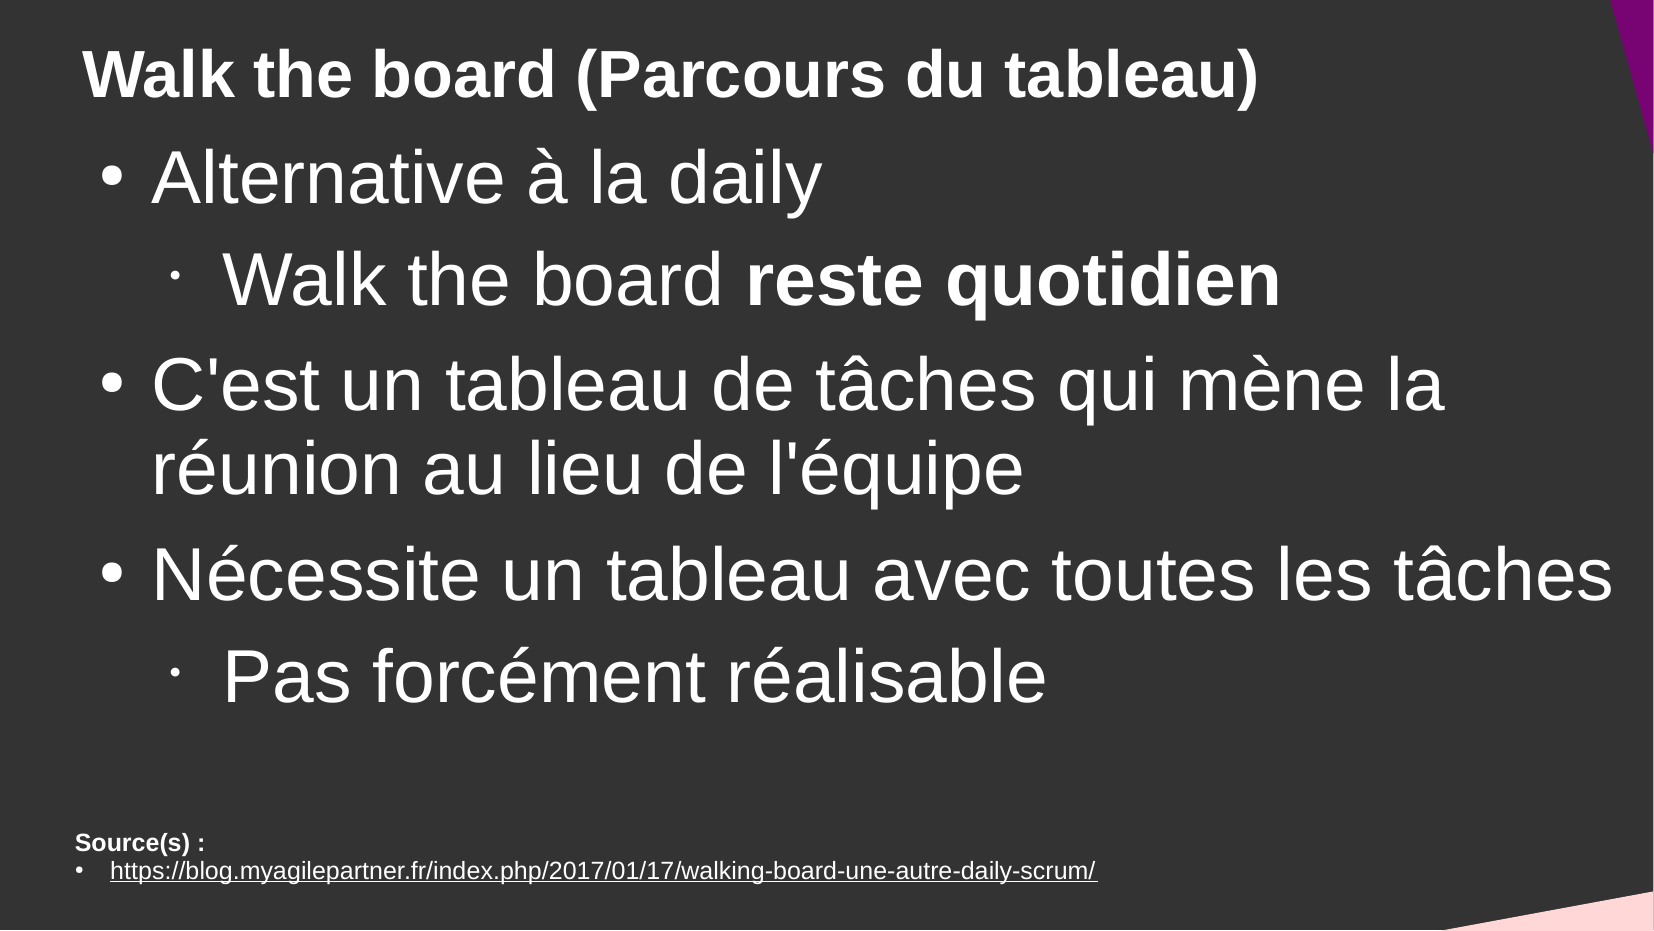

# Walk the board (Parcours du tableau)
Alternative à la daily
Walk the board reste quotidien
C'est un tableau de tâches qui mène la réunion au lieu de l'équipe
Nécessite un tableau avec toutes les tâches
Pas forcément réalisable
Source(s) :
https://blog.myagilepartner.fr/index.php/2017/01/17/walking-board-une-autre-daily-scrum/